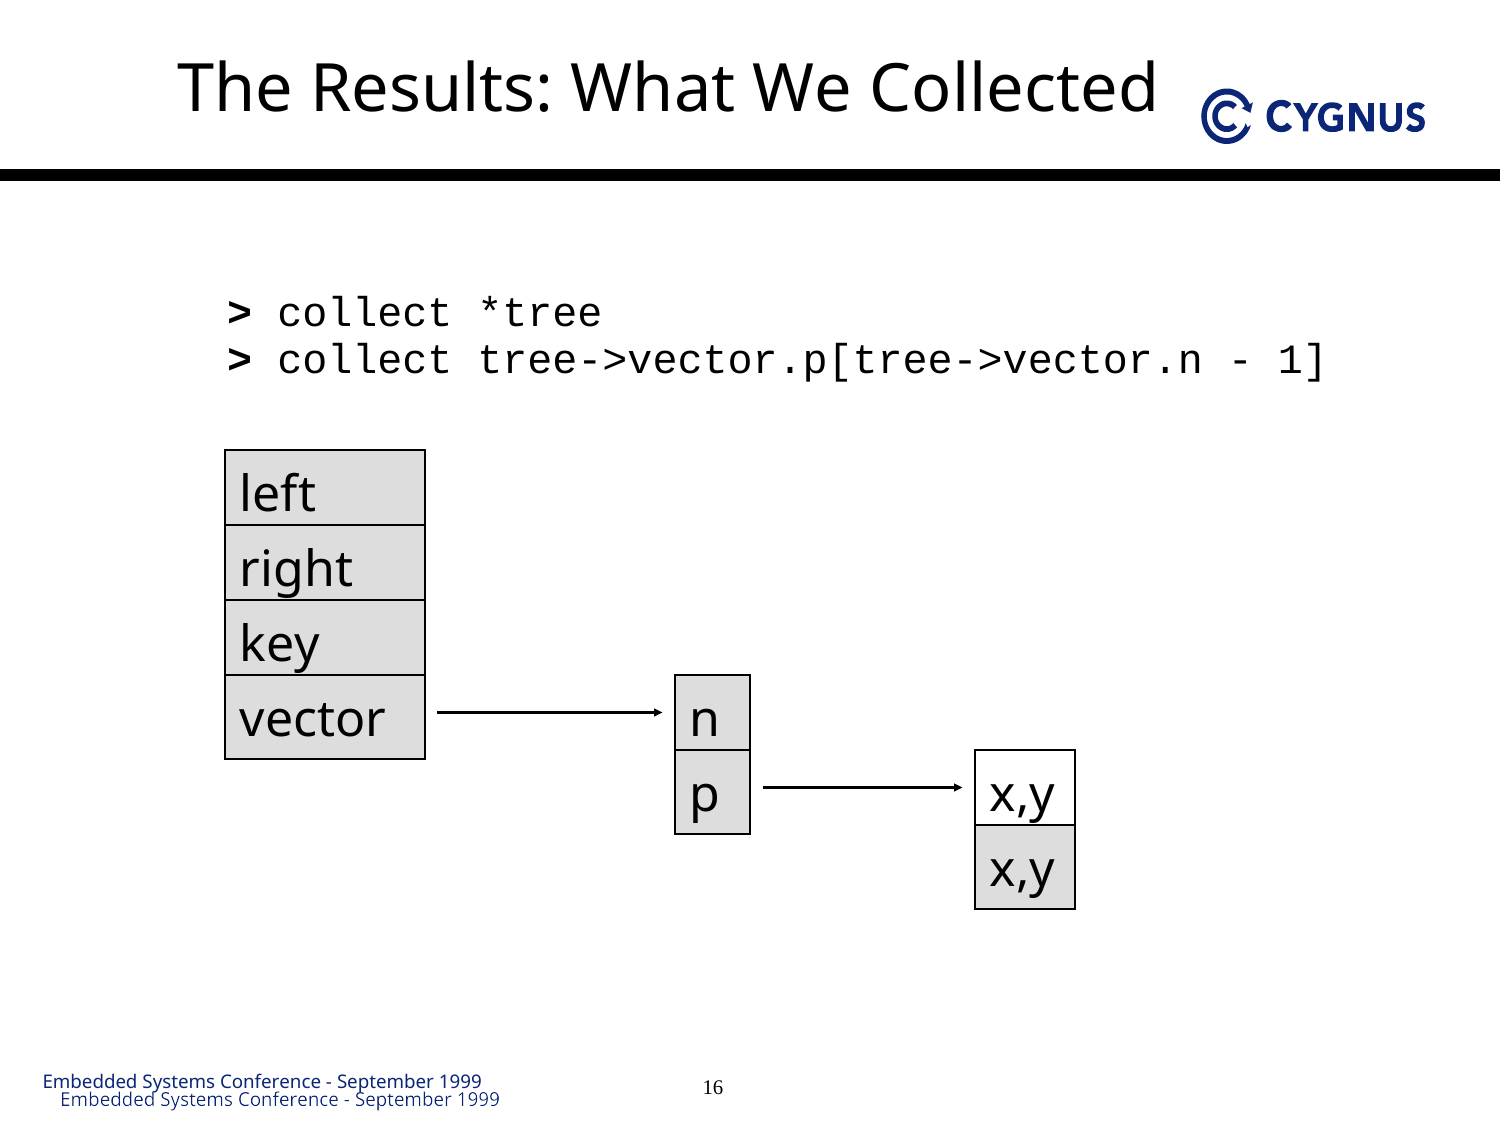

The Results: What We Collected
> collect *tree
> collect tree->vector.p[tree->vector.n - 1]
left
right
key
vector
n
p
x,y
x,y
16